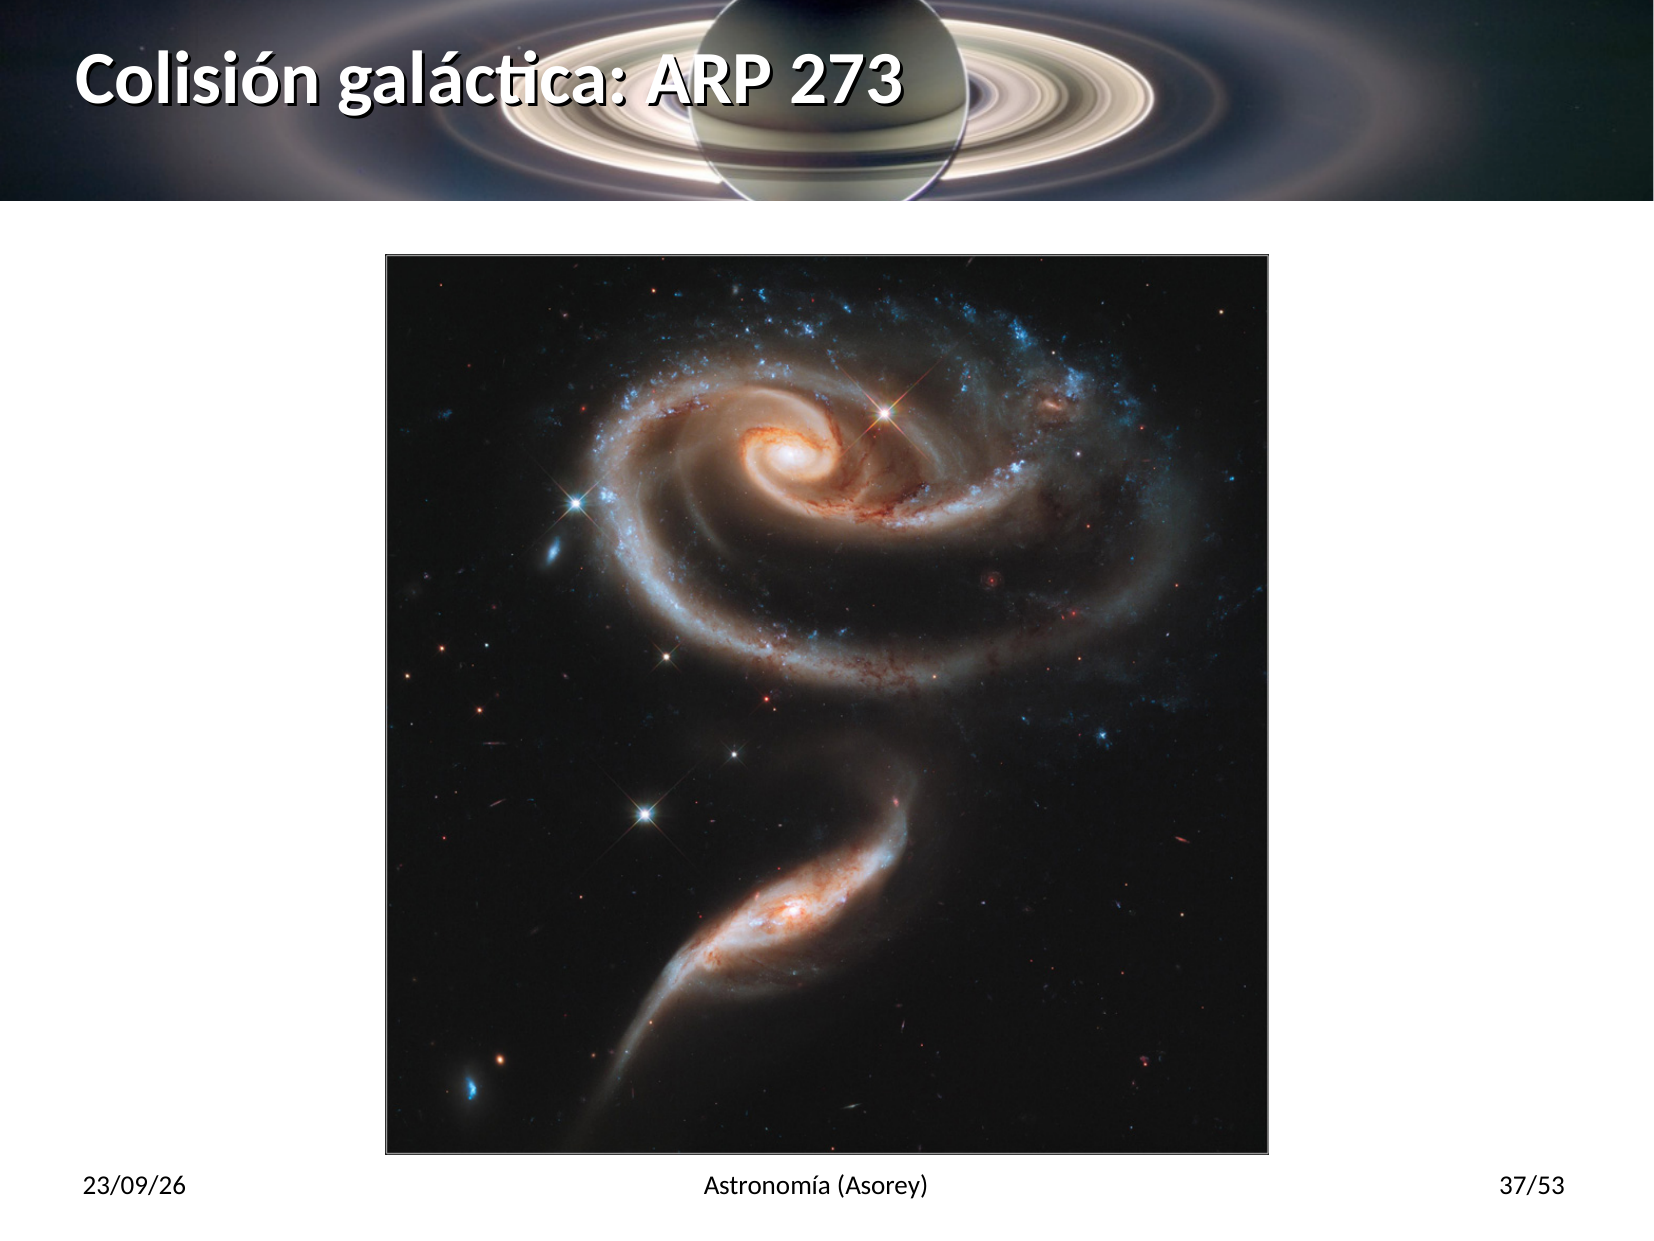

# Colisión galáctica: ARP 273
Astronomía (Asorey)
37